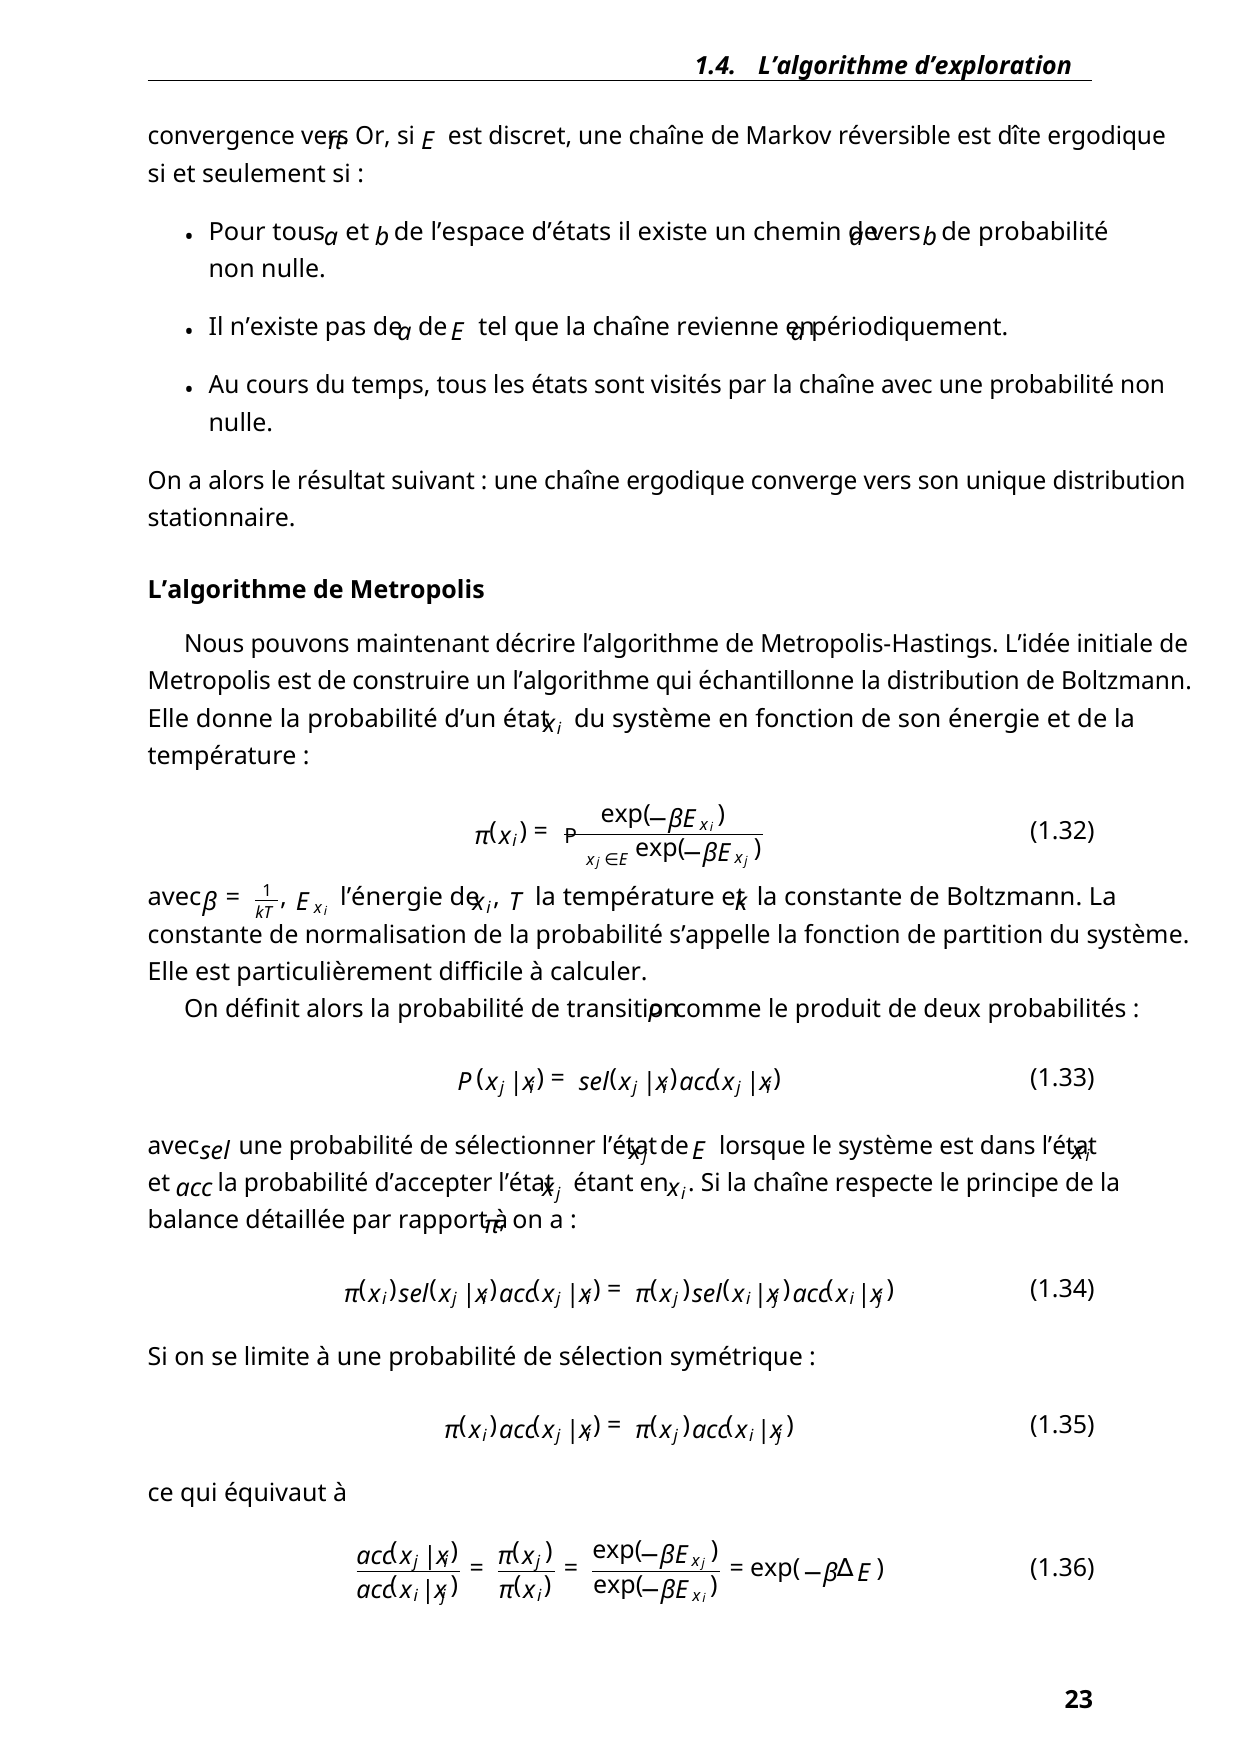

1.4.
L’algorithme d’exploration
convergence vers
. Or, si
est discret, une chaîne de Markov réversible est dîte ergodique
π
E
si et seulement si :
Pour tous
et
de l’espace d’états il existe un chemin de
vers
de probabilité
•
a
b
a
b
non nulle.
Il n’existe pas de
de
tel que la chaîne revienne en
périodiquement.
•
a
E
a
Au cours du temps, tous les états sont visités par la chaîne avec une probabilité non
•
nulle.
On a alors le résultat suivant : une chaîne ergodique converge vers son unique distribution
stationnaire.
L’algorithme de Metropolis
Nous pouvons maintenant décrire l’algorithme de Metropolis-Hastings. L’idée initiale de
Metropolis est de construire un l’algorithme qui échantillonne la distribution de Boltzmann.
Elle donne la probabilité d’un état
du système en fonction de son énergie et de la
x
i
température :
exp(
)
−βE
x
(
) =
(1.32)
π
x
i
P
i
exp(
)
−βE
x
x
∈E
j
j
1
avec
=
,
l’énergie de
,
la température et
la constante de Boltzmann. La
β
E
x
T
k
x
i
kT
i
constante de normalisation de la probabilité s’appelle la fonction de partition du système.
Elle est particulièrement difficile à calculer.
On définit alors la probabilité de transition
comme le produit de deux probabilités :
P
(
) =
(
)
(
)
(1.33)
P
x
|x
sel
x
|x
acc
x
|x
j
i
j
i
j
i
avec
une probabilité de sélectionner l’état
de
lorsque le système est dans l’état
sel
x
E
x
j
i
et
la probabilité d’accepter l’état
étant en
. Si la chaîne respecte le principe de la
acc
x
x
j
i
balance détaillée par rapport à
, on a :
π
(
)
(
)
(
) =
(
)
(
)
(
)
(1.34)
π
x
sel
x
|x
acc
x
|x
π
x
sel
x
|x
acc
x
|x
i
j
i
j
i
j
i
j
i
j
Si on se limite à une probabilité de sélection symétrique :
(
)
(
) =
(
)
(
)
(1.35)
π
x
acc
x
|x
π
x
acc
x
|x
i
j
i
j
i
j
ce qui équivaut à
exp(
)
(
)
(
)
−βE
acc
x
|x
π
x
x
j
i
j
=
=
= exp(
∆
)
(1.36)
j
−β
E
(
)
(
)
exp(
)
acc
x
|x
π
x
−βE
i
j
i
x
i
23